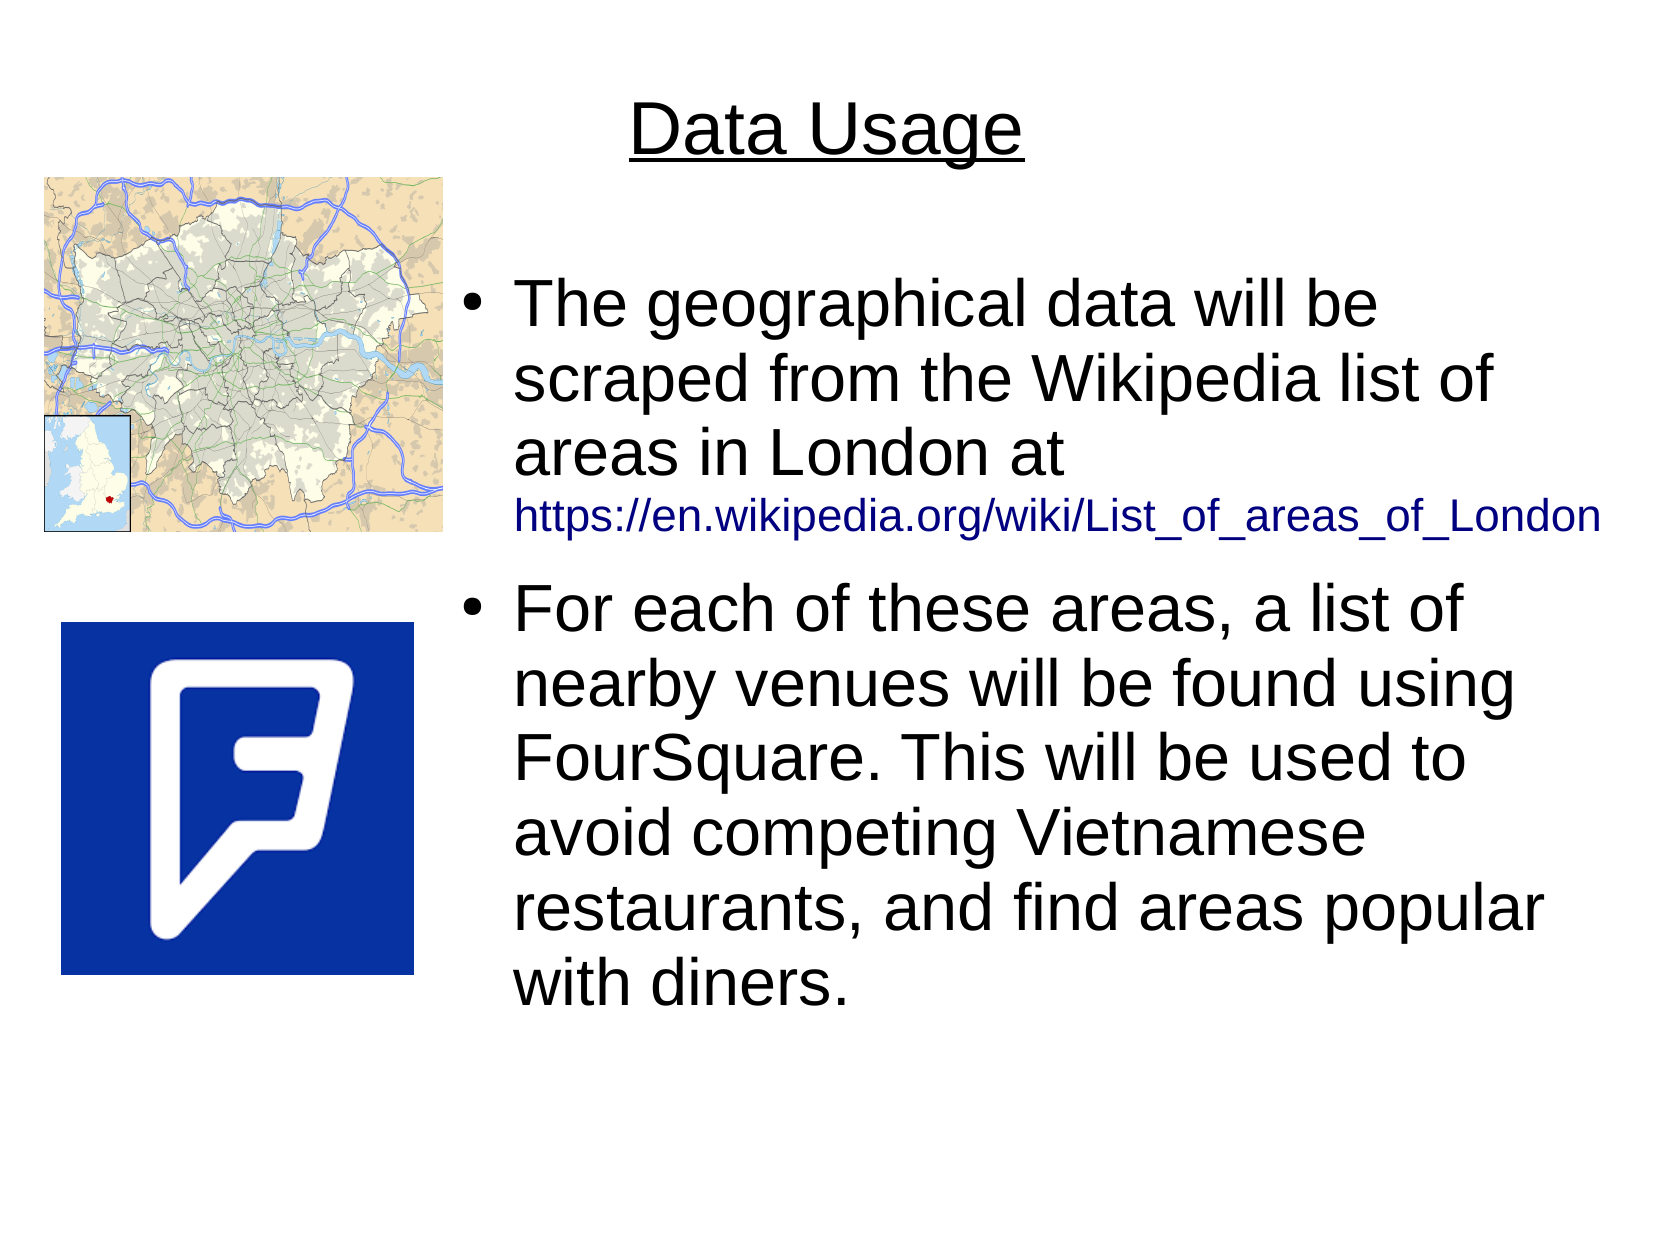

# Data Usage
The geographical data will be scraped from the Wikipedia list of areas in London at https://en.wikipedia.org/wiki/List_of_areas_of_London
For each of these areas, a list of nearby venues will be found using FourSquare. This will be used to avoid competing Vietnamese restaurants, and find areas popular with diners.